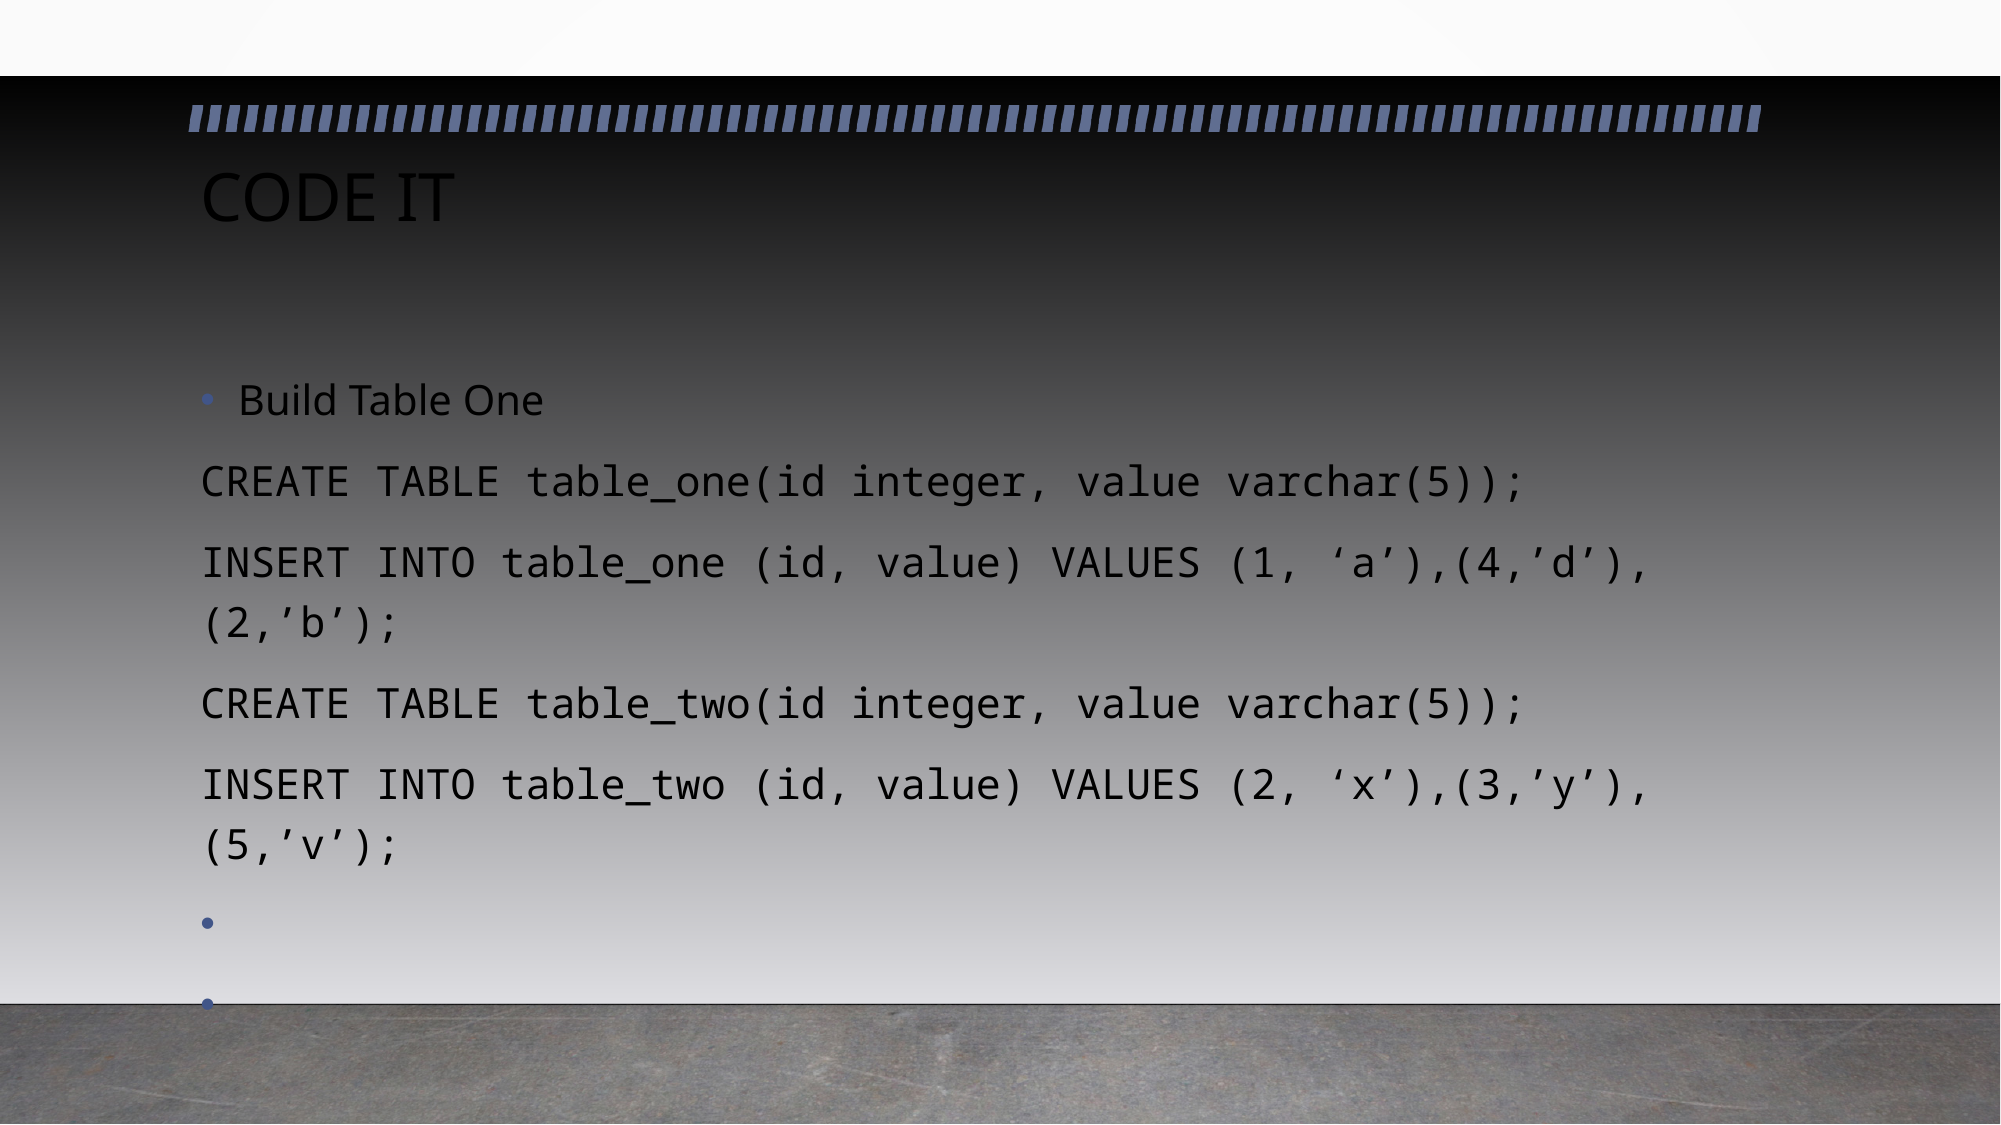

# CODE IT
Build Table One
CREATE TABLE table_one(id integer, value varchar(5));
INSERT INTO table_one (id, value) VALUES (1, ‘a’),(4,’d’),(2,’b’);
CREATE TABLE table_two(id integer, value varchar(5));
INSERT INTO table_two (id, value) VALUES (2, ‘x’),(3,’y’),(5,’v’);